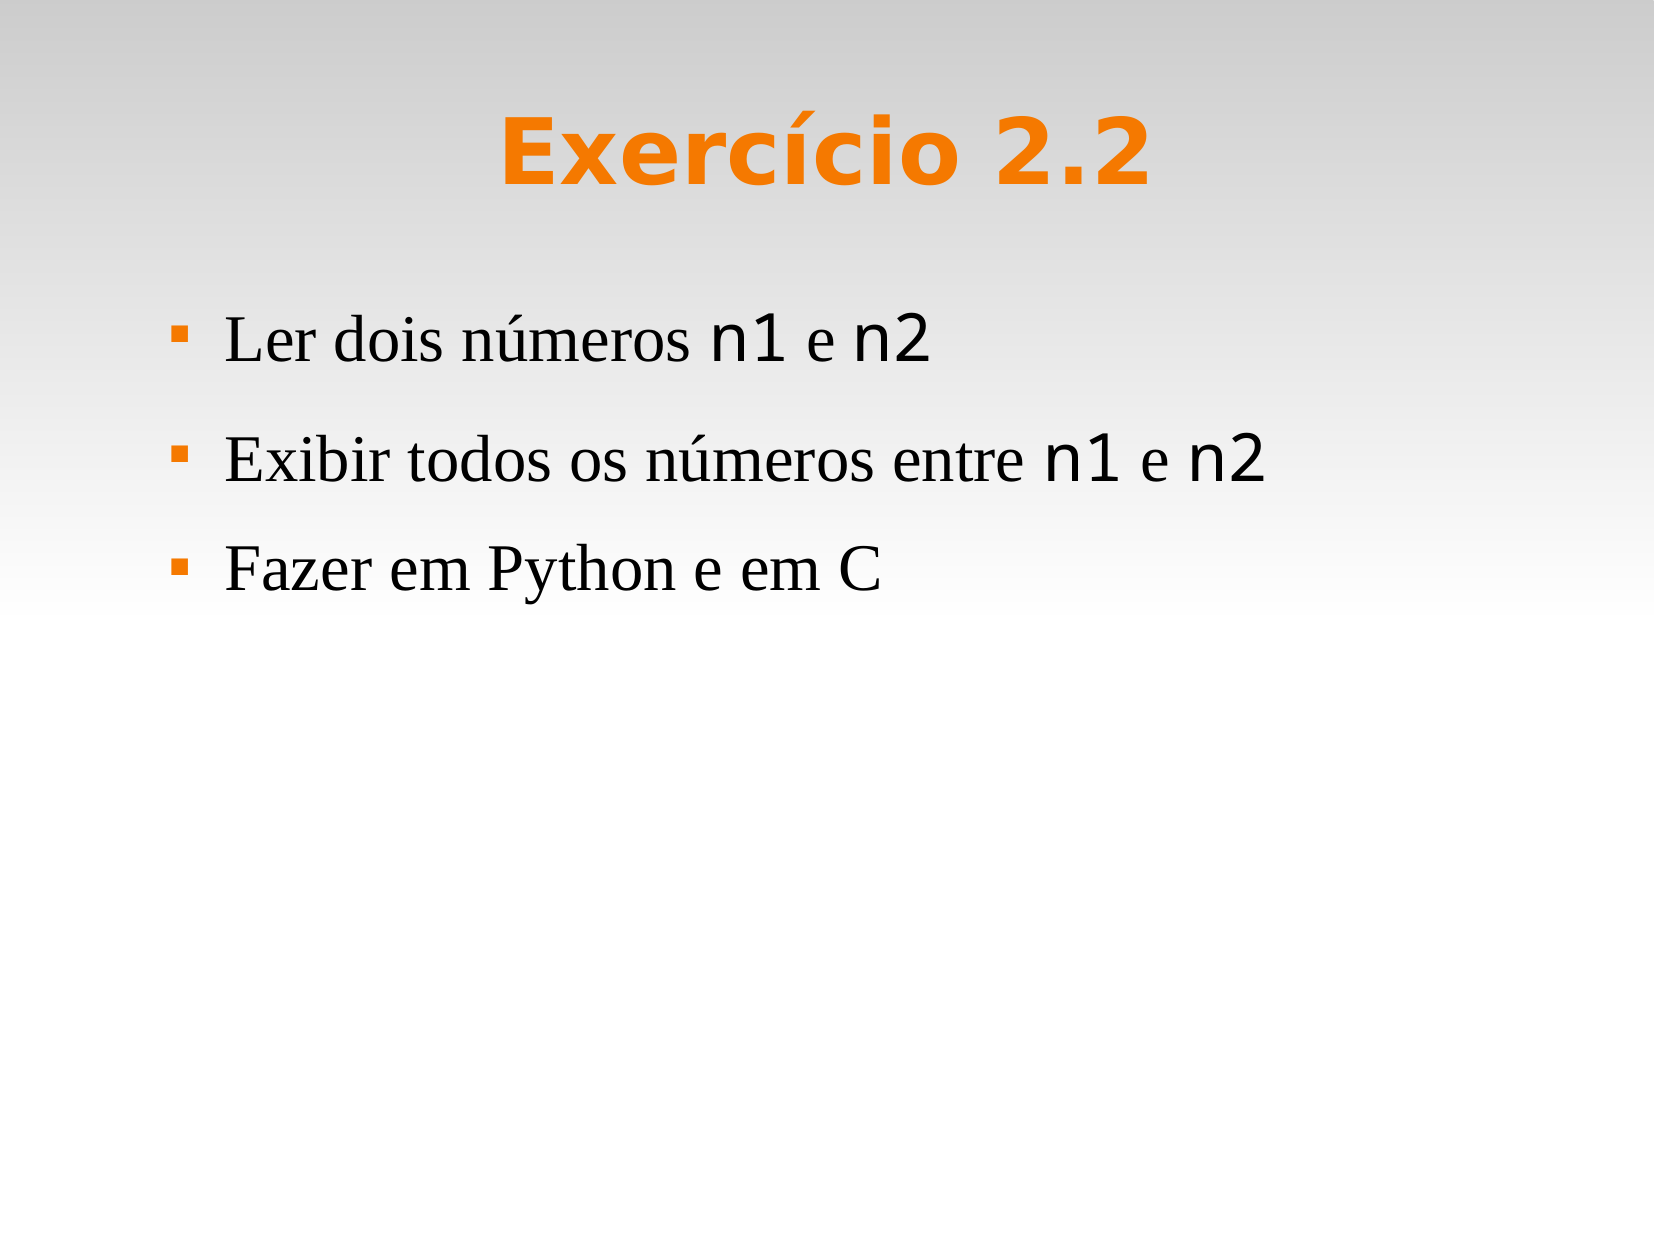

# Exercício 2.2
Ler dois números n1 e n2
Exibir todos os números entre n1 e n2
Fazer em Python e em C